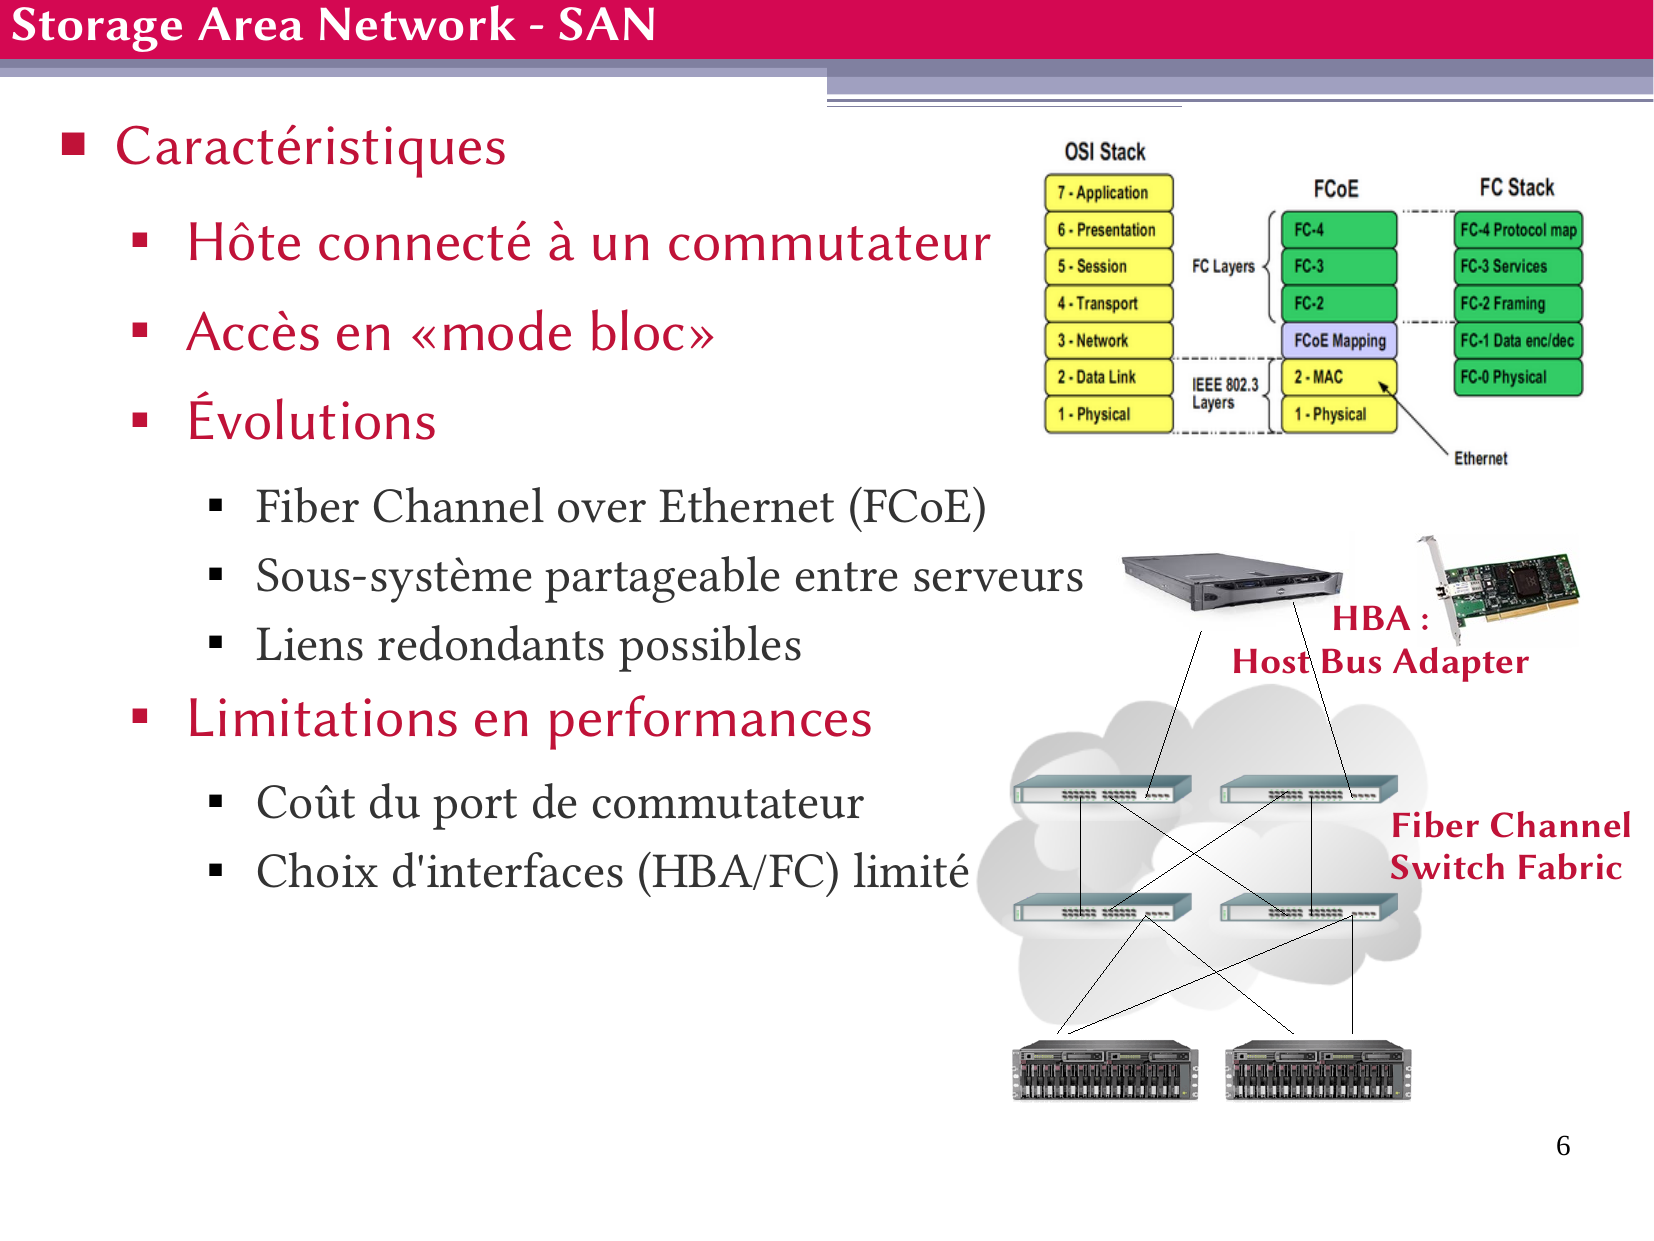

# Storage Area Network - SAN
Caractéristiques
Hôte connecté à un commutateur
Accès en «mode bloc»
Évolutions
Fiber Channel over Ethernet (FCoE)
Sous-système partageable entre serveurs
Liens redondants possibles
Limitations en performances
Coût du port de commutateur
Choix d'interfaces (HBA/FC) limité
HBA :
Host Bus Adapter
Fiber Channel
Switch Fabric
6